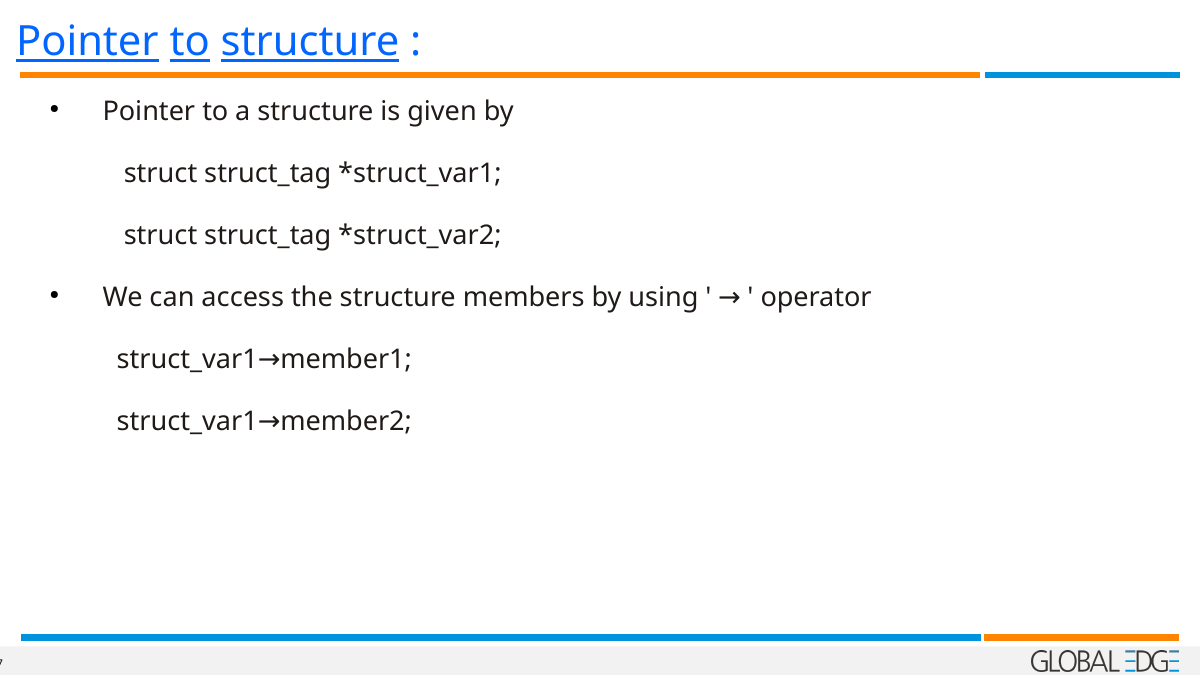

Pointer to structure :
# Pointer to a structure is given by
 struct struct_tag *struct_var1;
 struct struct_tag *struct_var2;
We can access the structure members by using ' → ' operator
 struct_var1→member1;
 struct_var1→member2;